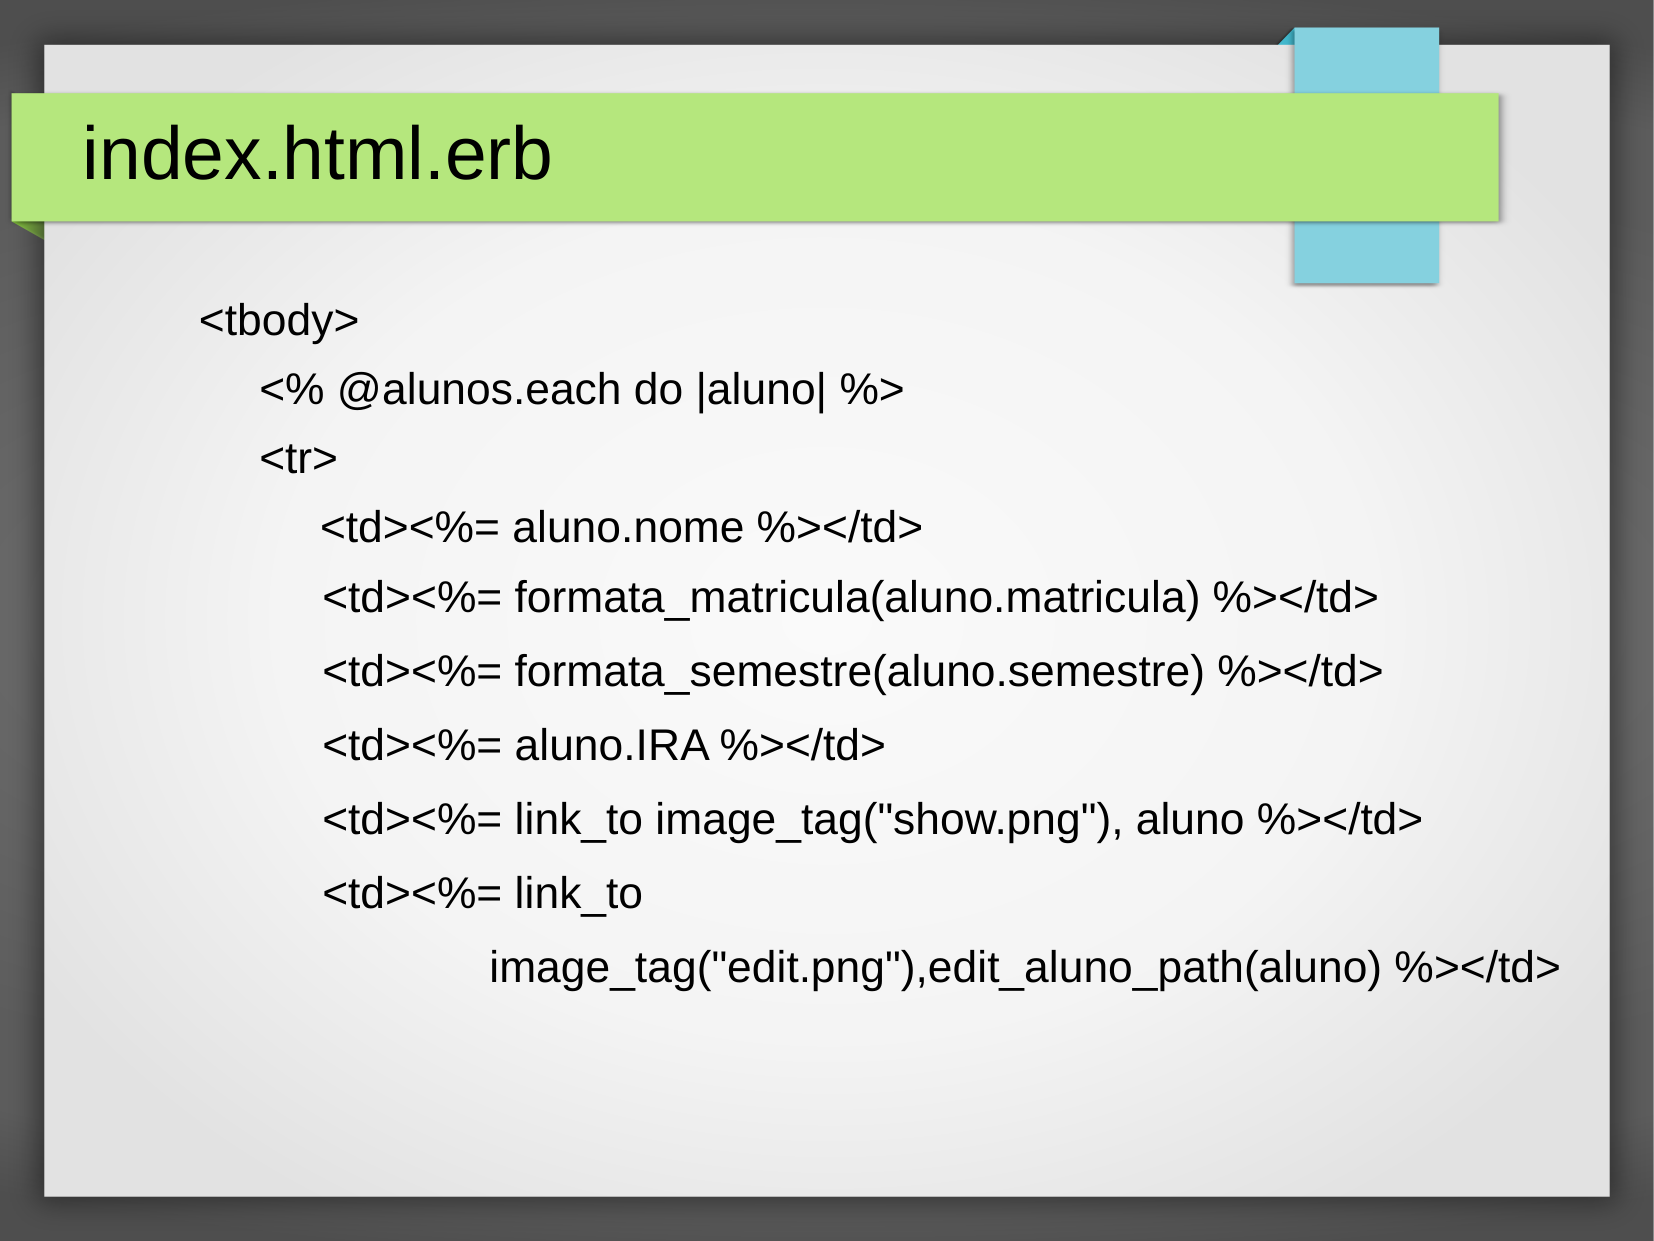

# index.html.erb
<tbody>
 	<% @alunos.each do |aluno| %>
 	<tr>
 	<td><%= aluno.nome %></td>
 	 	<td><%= formata_matricula(aluno.matricula) %></td>
 		<td><%= formata_semestre(aluno.semestre) %></td>
 		<td><%= aluno.IRA %></td>
 		<td><%= link_to image_tag("show.png"), aluno %></td>
 		<td><%= link_to
image_tag("edit.png"),edit_aluno_path(aluno) %></td>